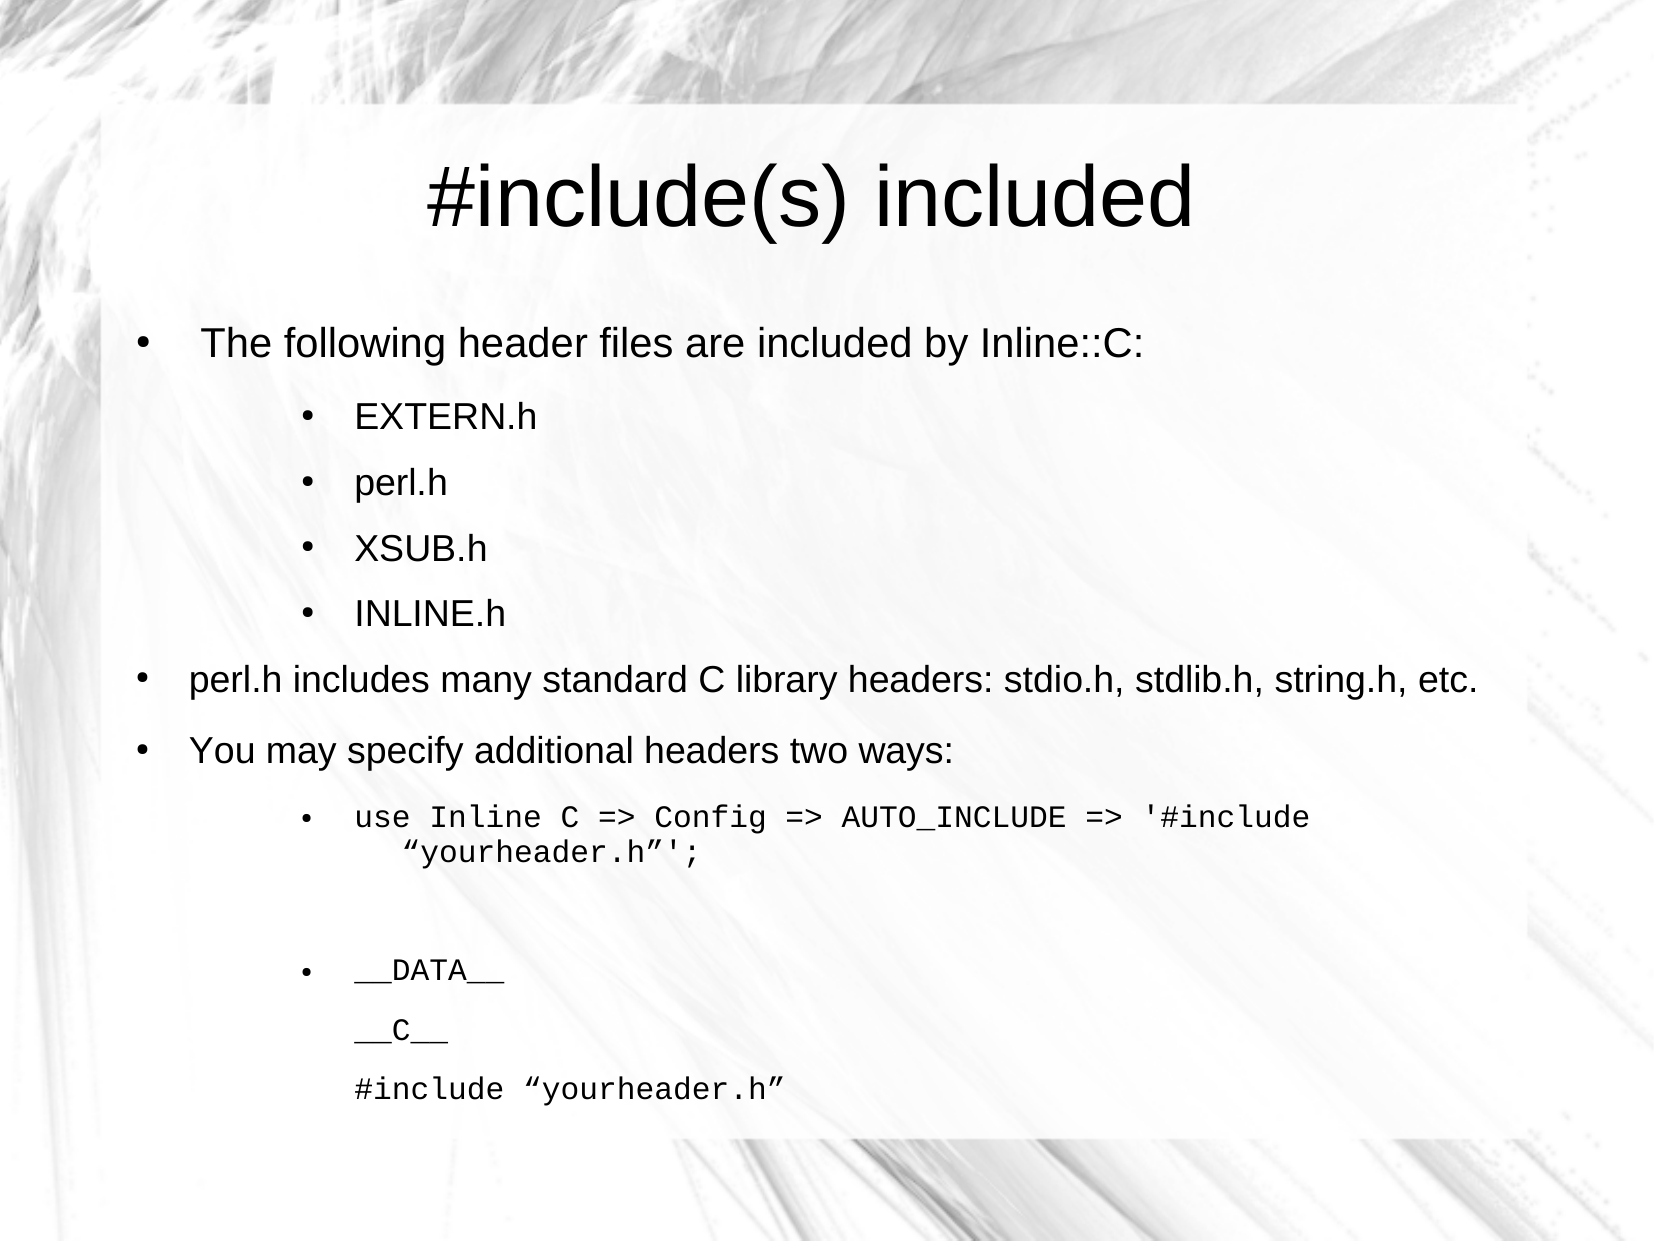

# #include(s) included
 The following header files are included by Inline::C:
EXTERN.h
perl.h
XSUB.h
INLINE.h
perl.h includes many standard C library headers: stdio.h, stdlib.h, string.h, etc.
You may specify additional headers two ways:
use Inline C => Config => AUTO_INCLUDE => '#include “yourheader.h”';
__DATA__
__C__
#include “yourheader.h”